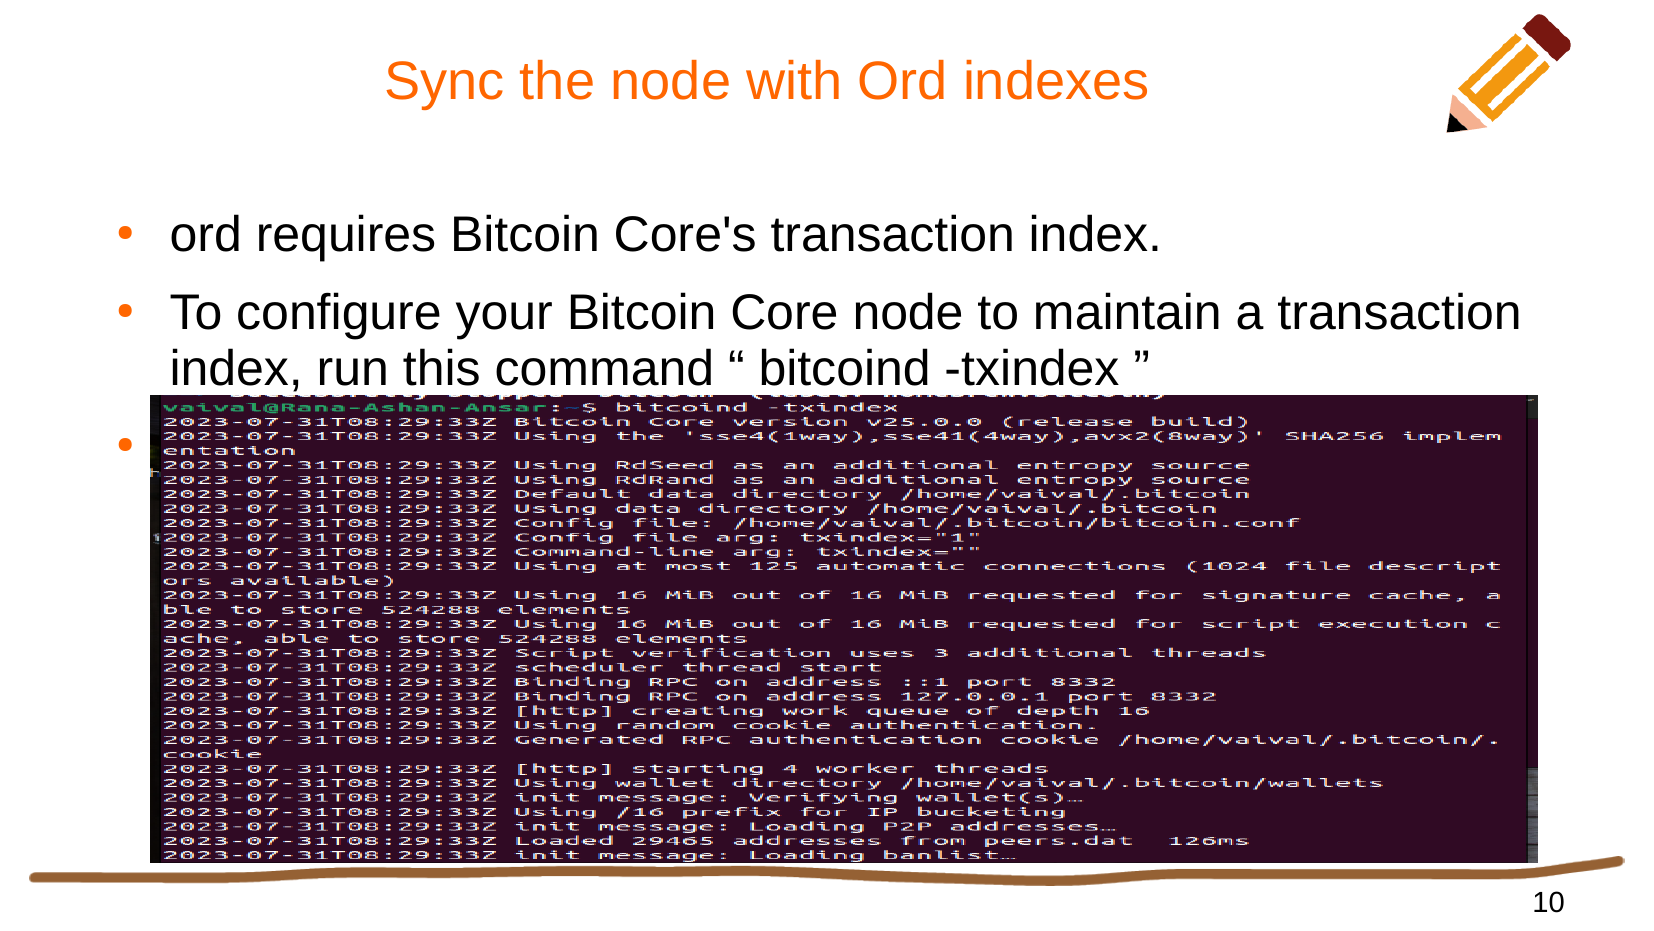

# Sync the node with Ord indexes
ord requires Bitcoin Core's transaction index.
To configure your Bitcoin Core node to maintain a transaction index, run this command “ bitcoind -txindex ”
10